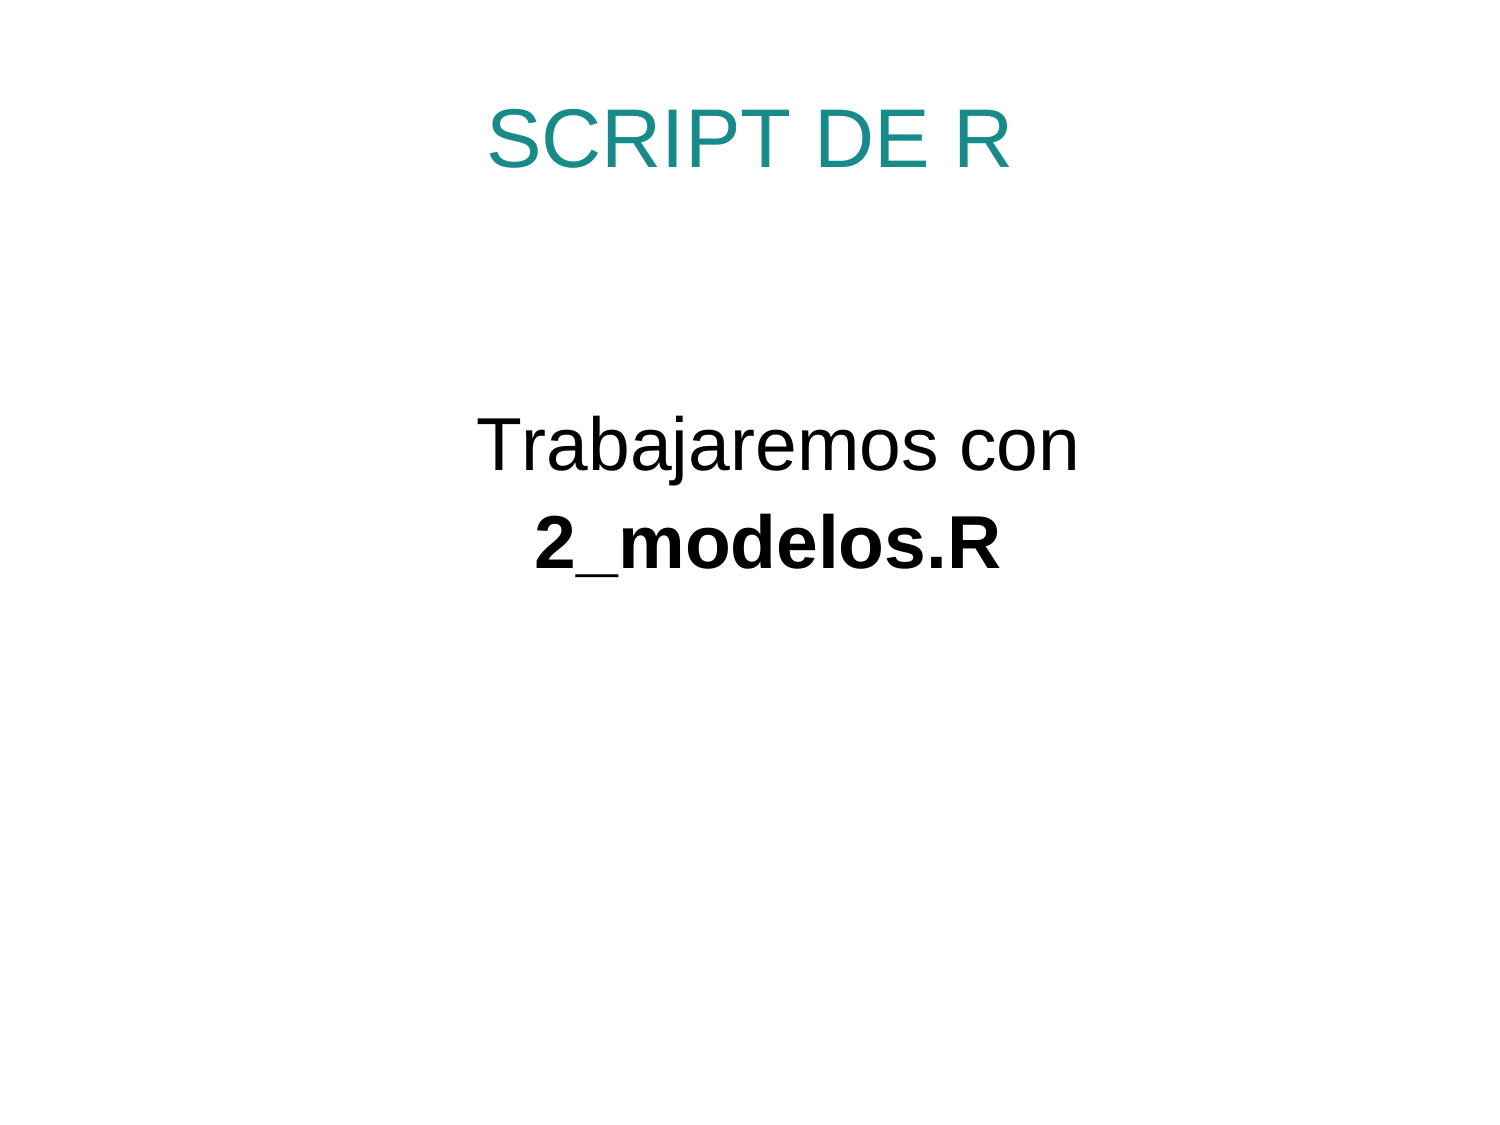

# SCRIPT DE R
Trabajaremos con
2_modelos.R